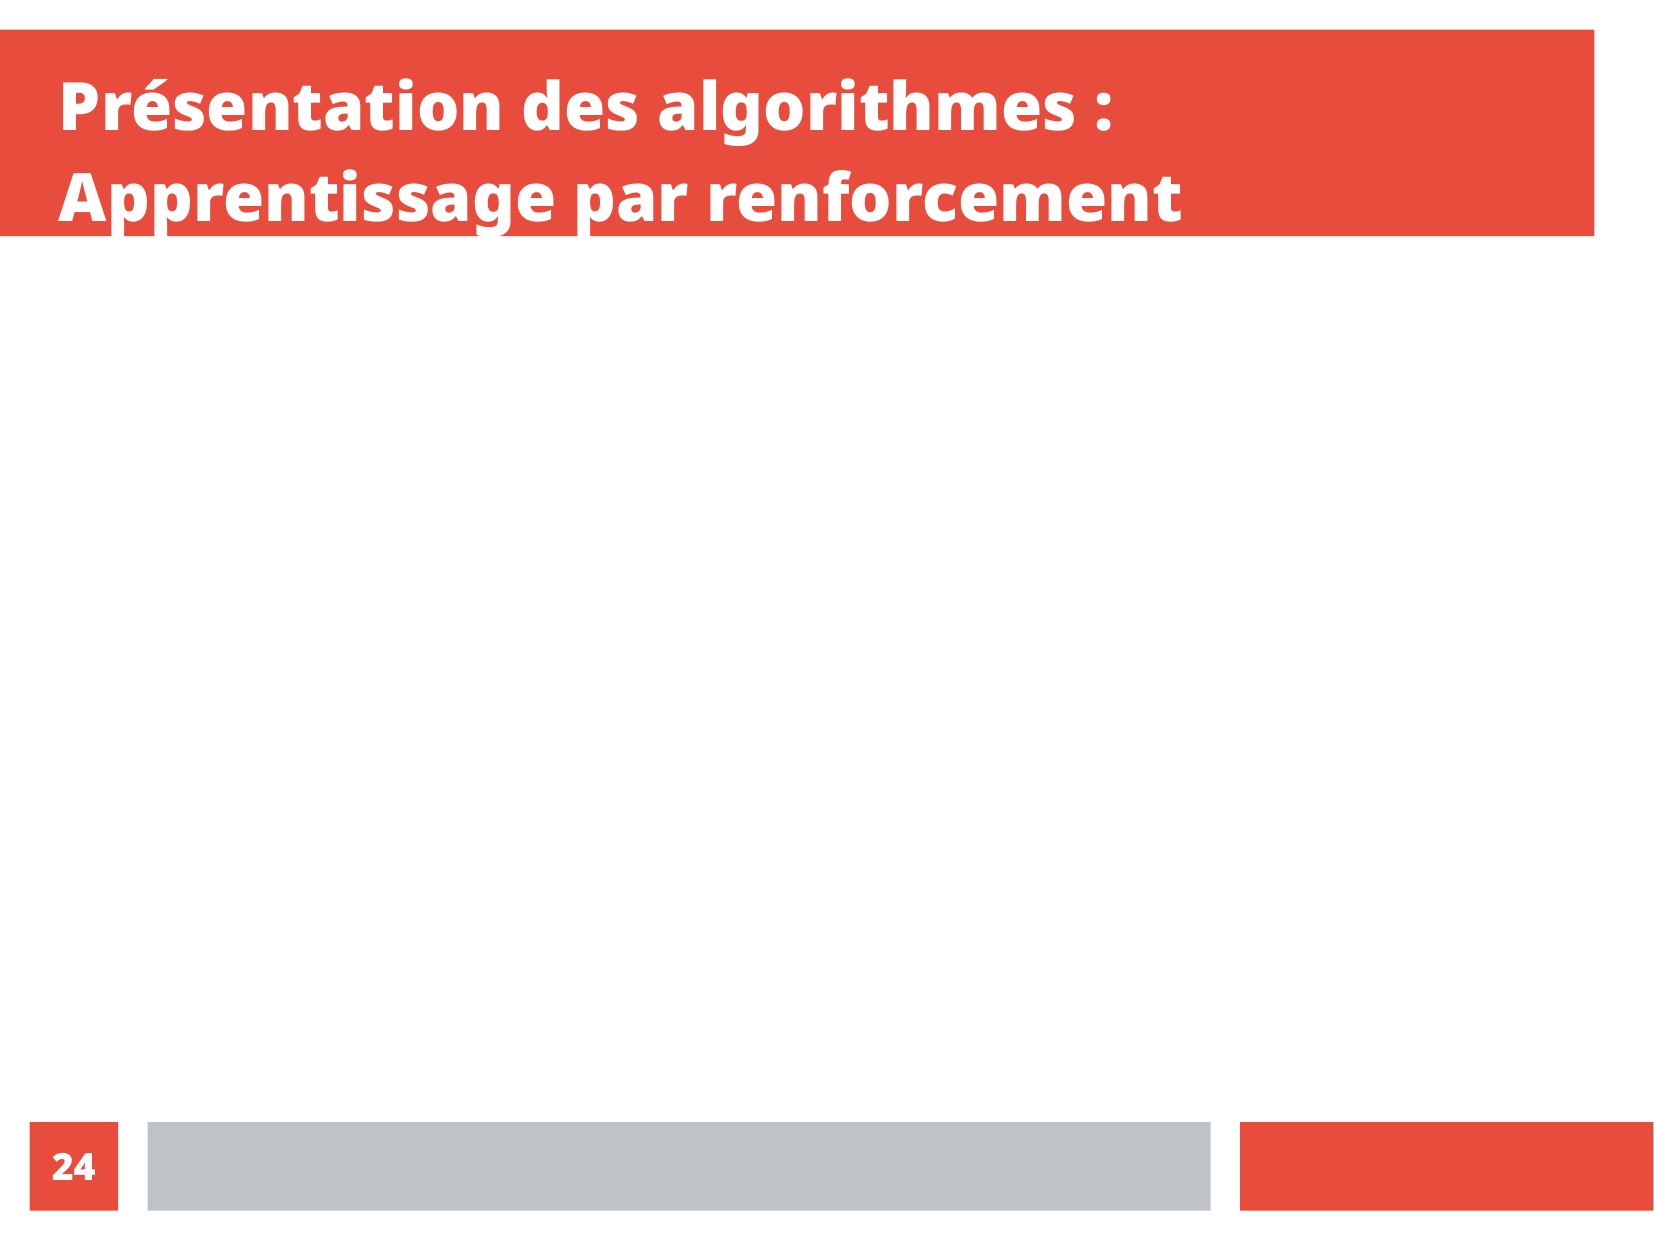

# Présentation des algorithmes : Apprentissage par renforcement
24